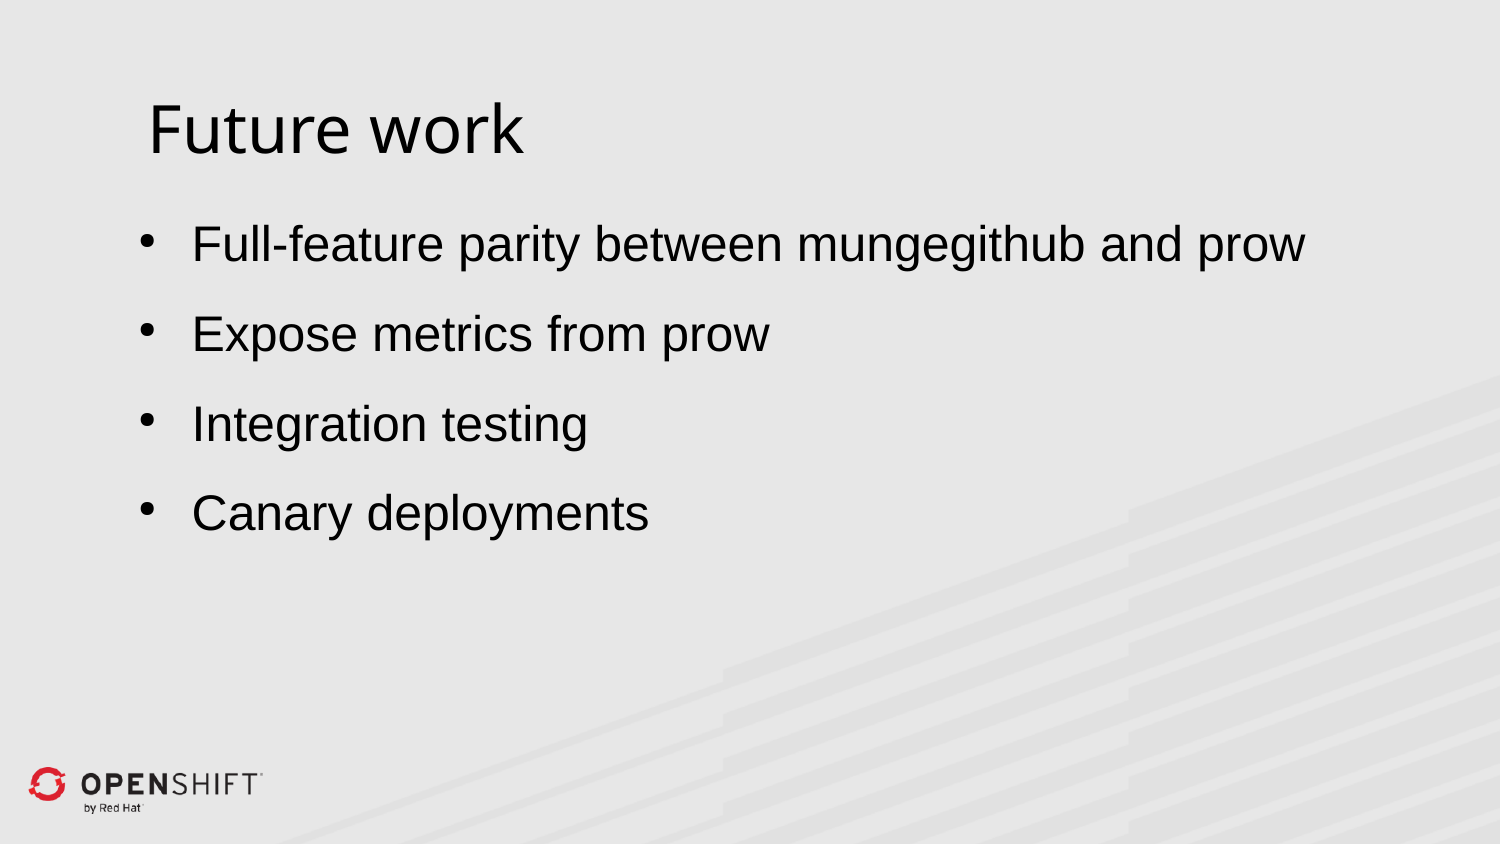

Future work
# Full-feature parity between mungegithub and prow
Expose metrics from prow
Integration testing
Canary deployments